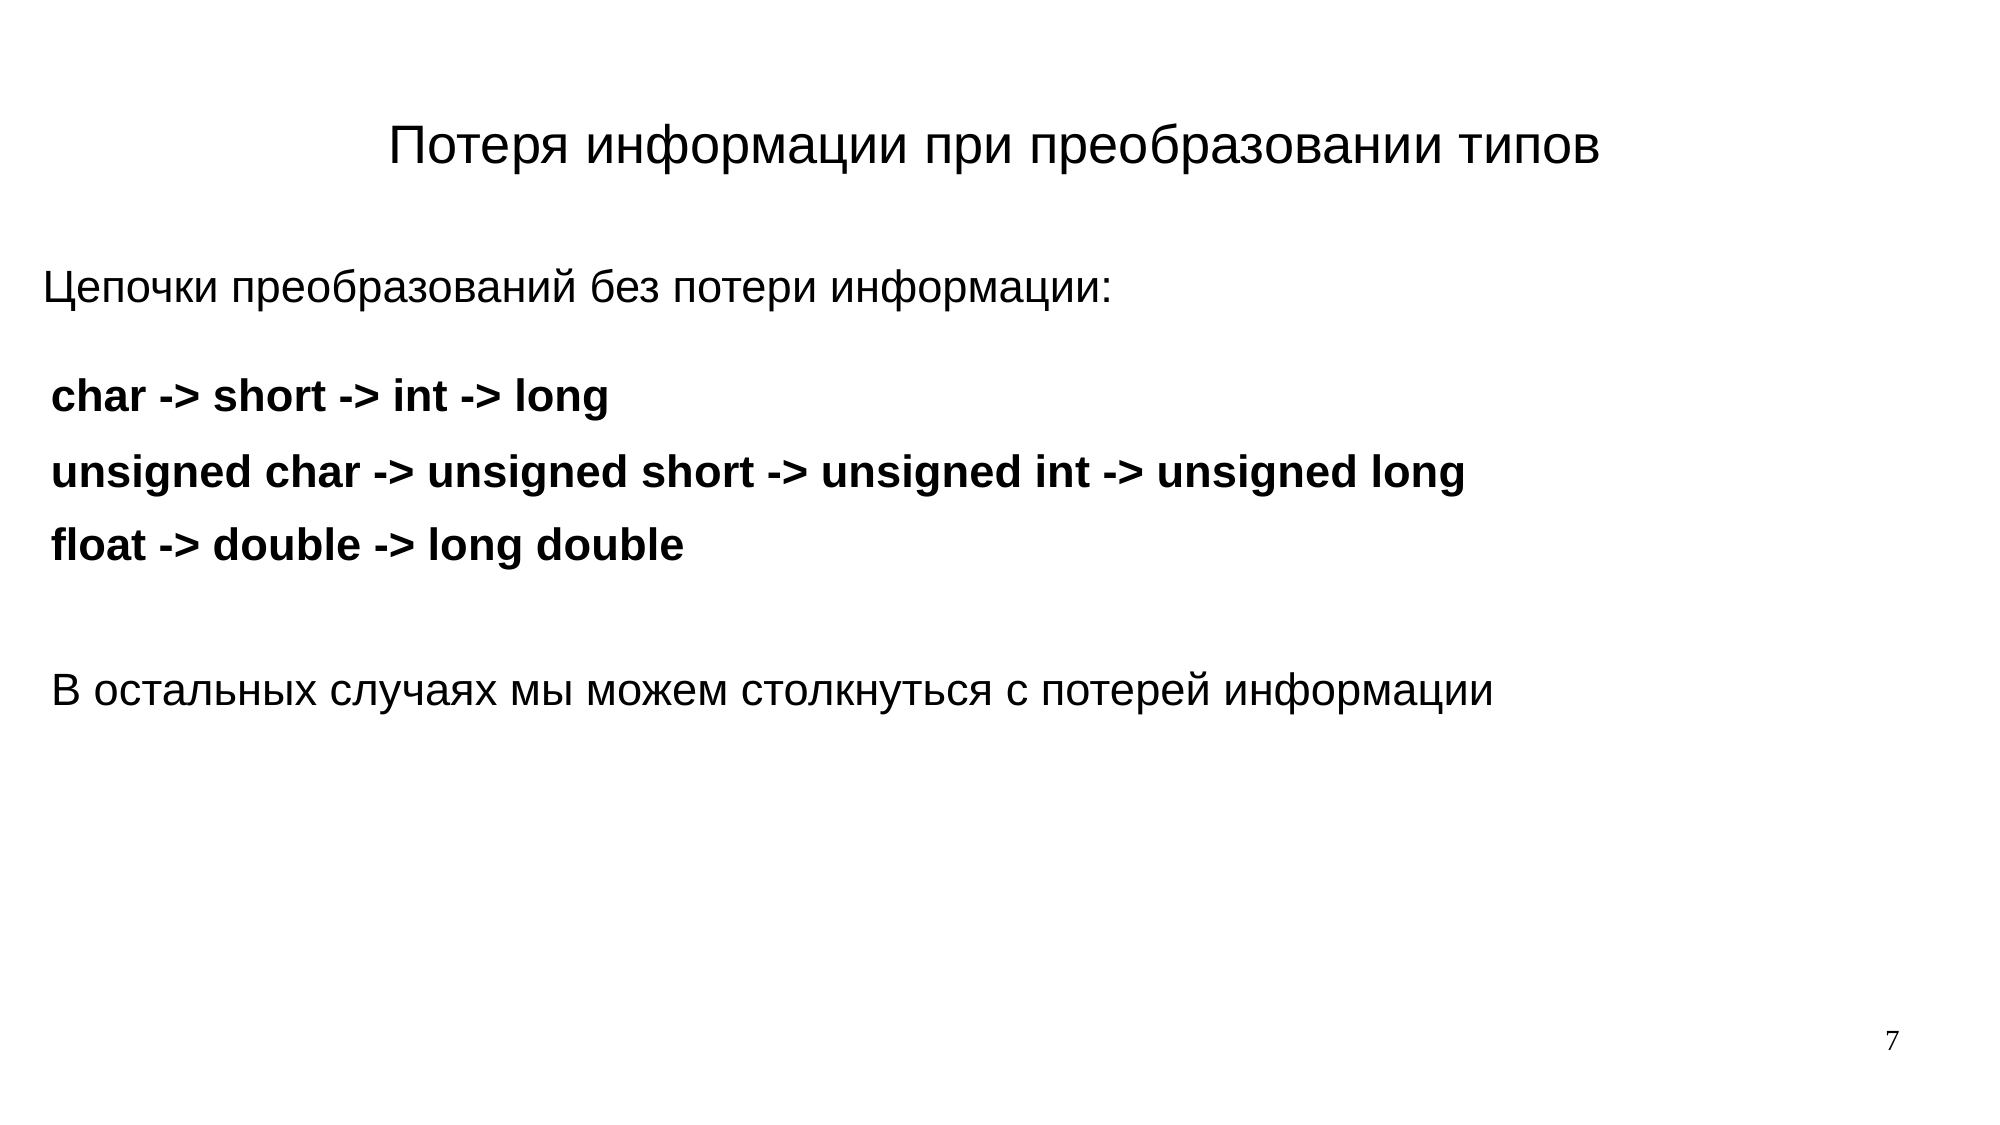

# Потеря информации при преобразовании типов
Цепочки преобразований без потери информации:
char -> short -> int -> long
unsigned char -> unsigned short -> unsigned int -> unsigned long
float -> double -> long double
В остальных случаях мы можем столкнуться с потерей информации
7